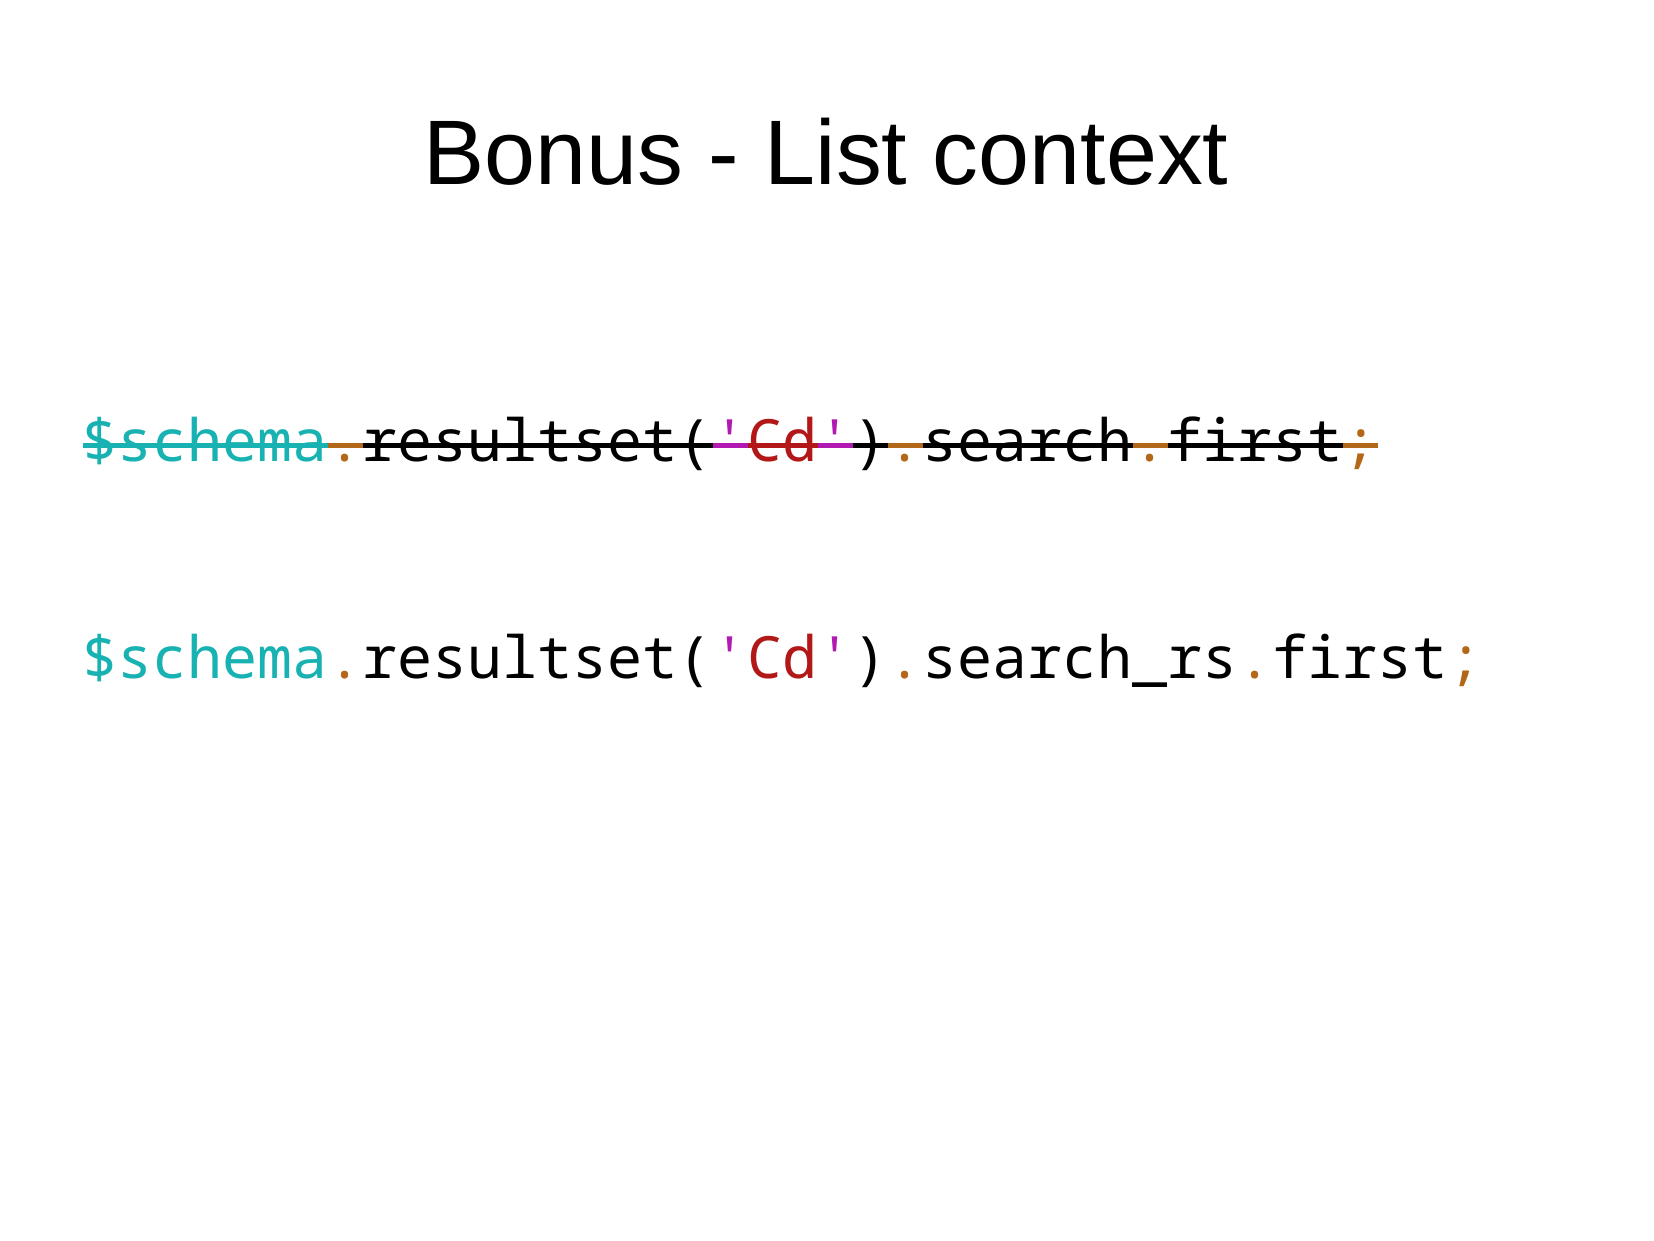

# Bonus - List context
$schema.resultset('Cd').search.first;
$schema.resultset('Cd').search_rs.first;